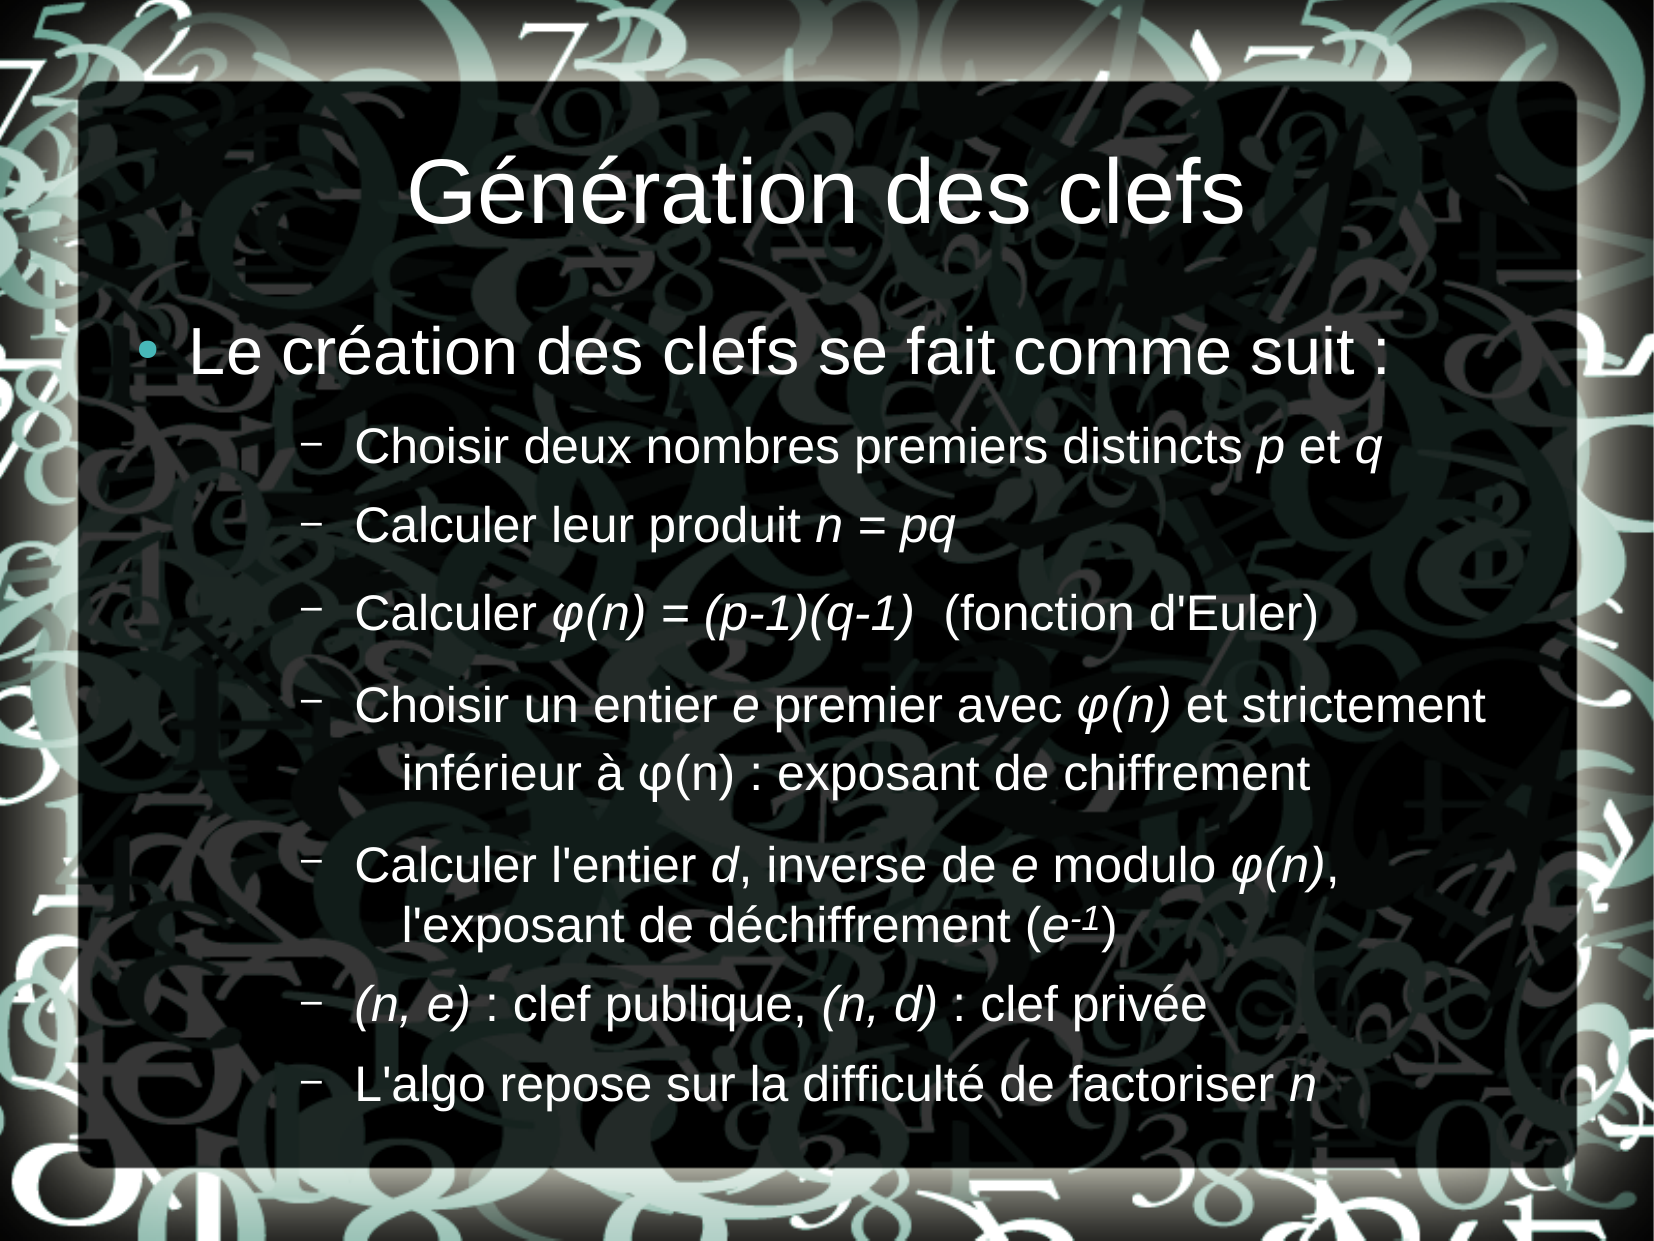

# Génération des clefs
Le création des clefs se fait comme suit :
Choisir deux nombres premiers distincts p et q
Calculer leur produit n = pq
Calculer φ(n) = (p-1)(q-1) (fonction d'Euler)
Choisir un entier e premier avec φ(n) et strictement inférieur à φ(n) : exposant de chiffrement
Calculer l'entier d, inverse de e modulo φ(n), l'exposant de déchiffrement (e-1)
(n, e) : clef publique, (n, d) : clef privée
L'algo repose sur la difficulté de factoriser n